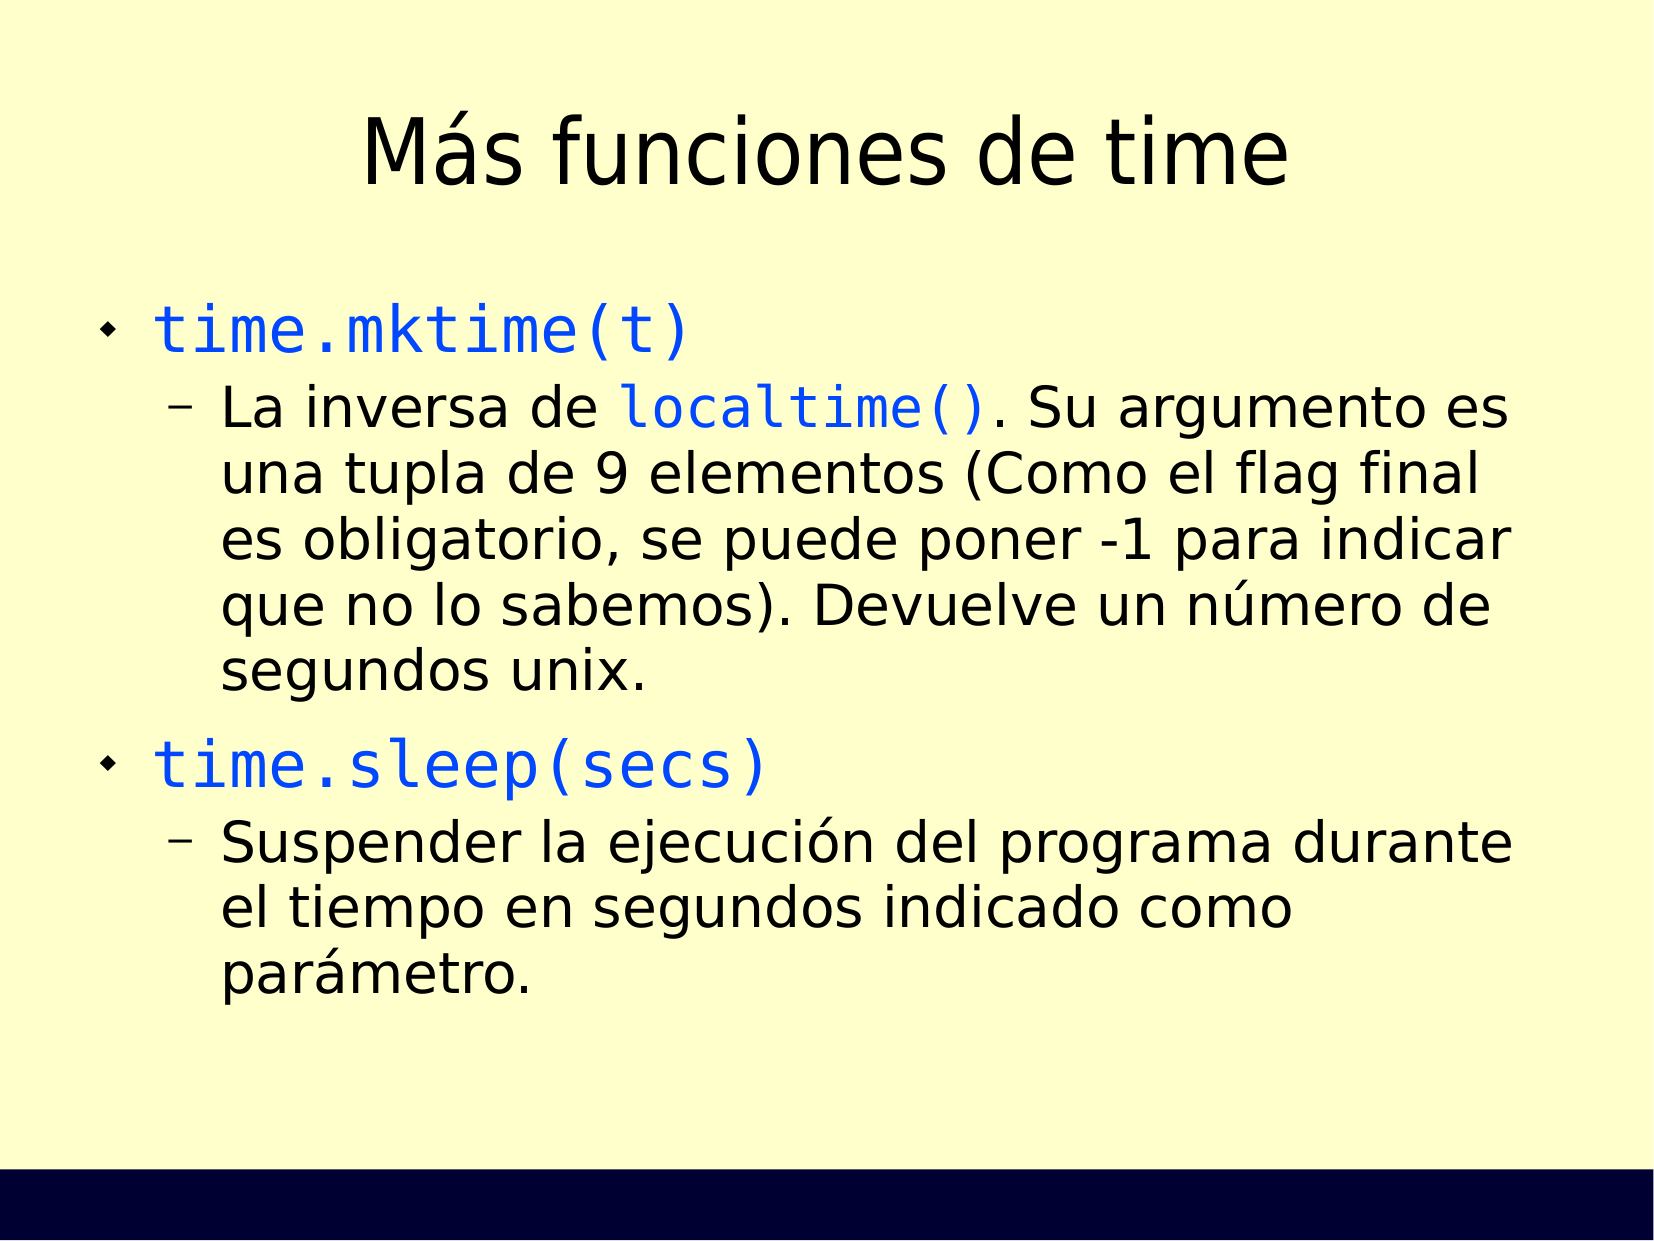

# Más funciones de time
time.mktime(t)
La inversa de localtime(). Su argumento es una tupla de 9 elementos (Como el flag final es obligatorio, se puede poner -1 para indicar que no lo sabemos). Devuelve un número de segundos unix.
time.sleep(secs)
Suspender la ejecución del programa durante el tiempo en segundos indicado como parámetro.